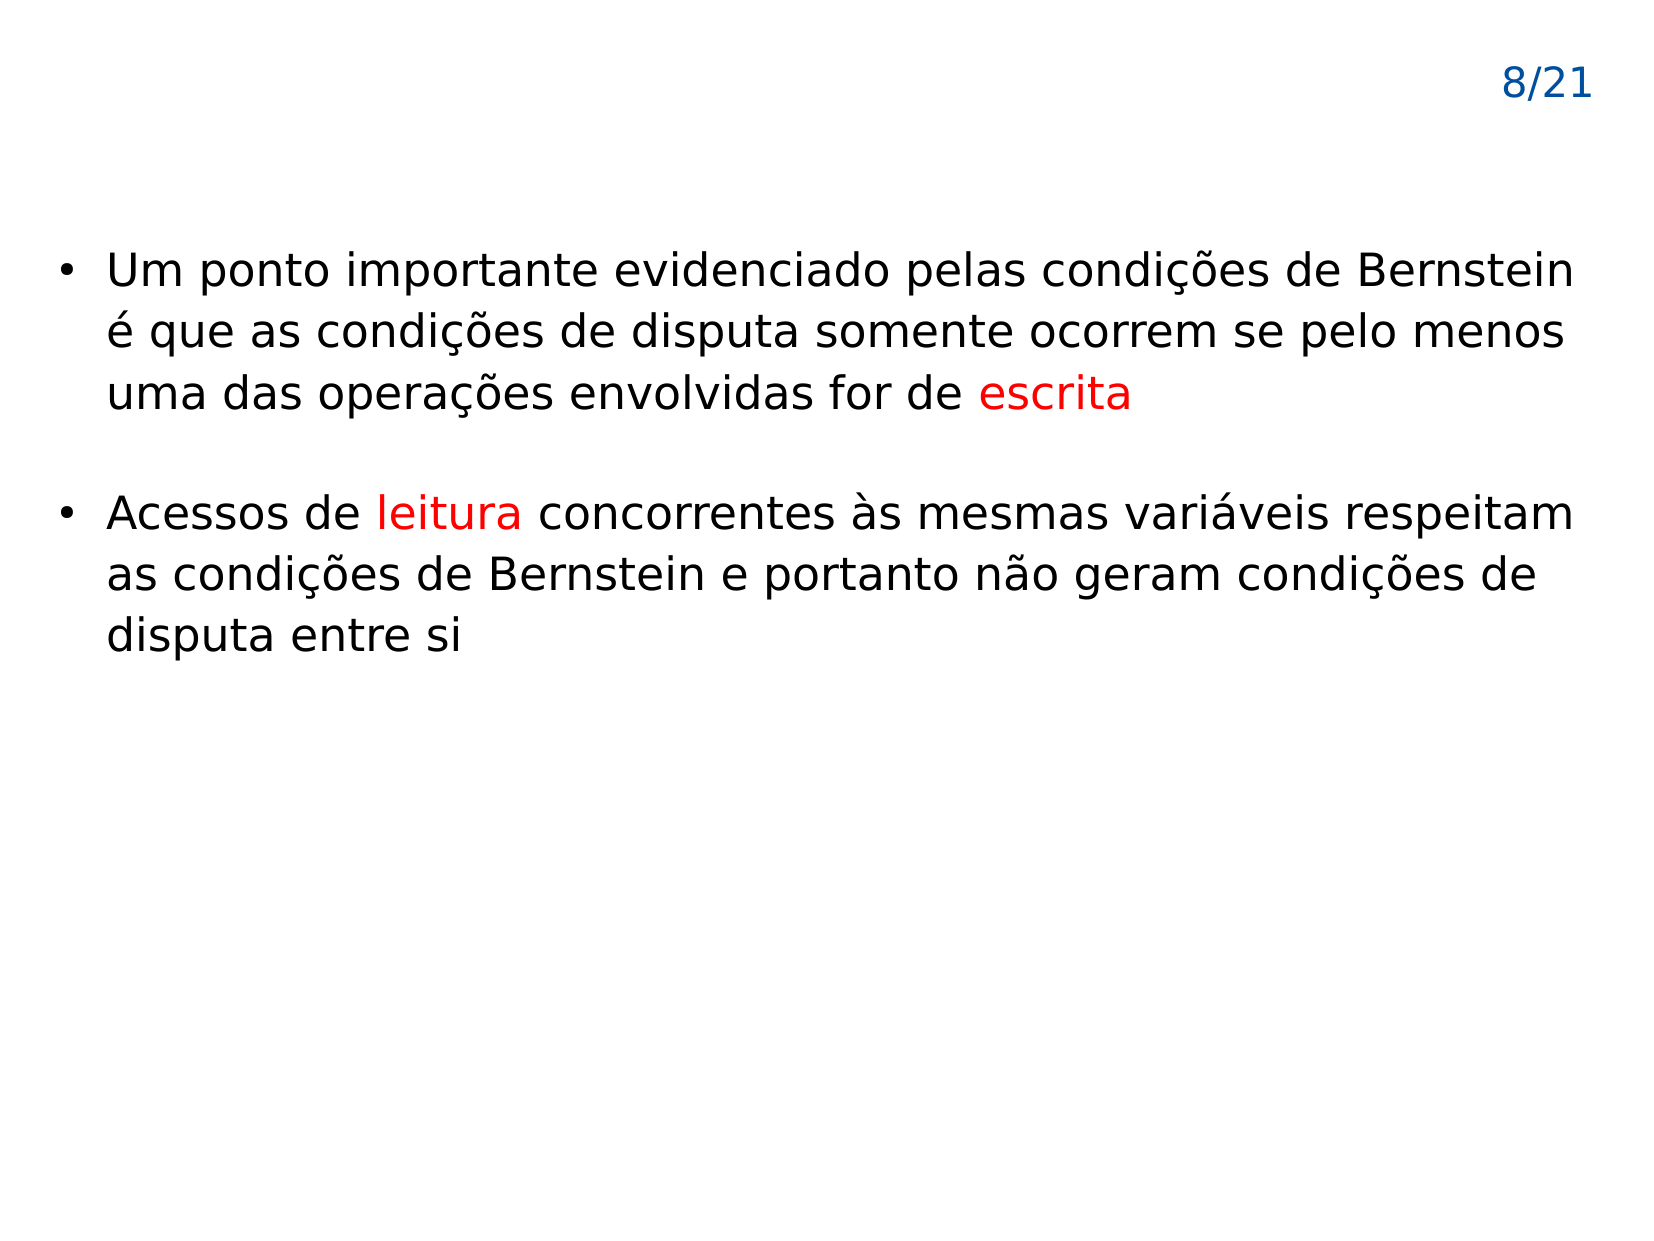

#
8
Um ponto importante evidenciado pelas condições de Bernstein é que as condições de disputa somente ocorrem se pelo menos uma das operações envolvidas for de escrita
Acessos de leitura concorrentes às mesmas variáveis respeitam as condições de Bernstein e portanto não geram condições de disputa entre si